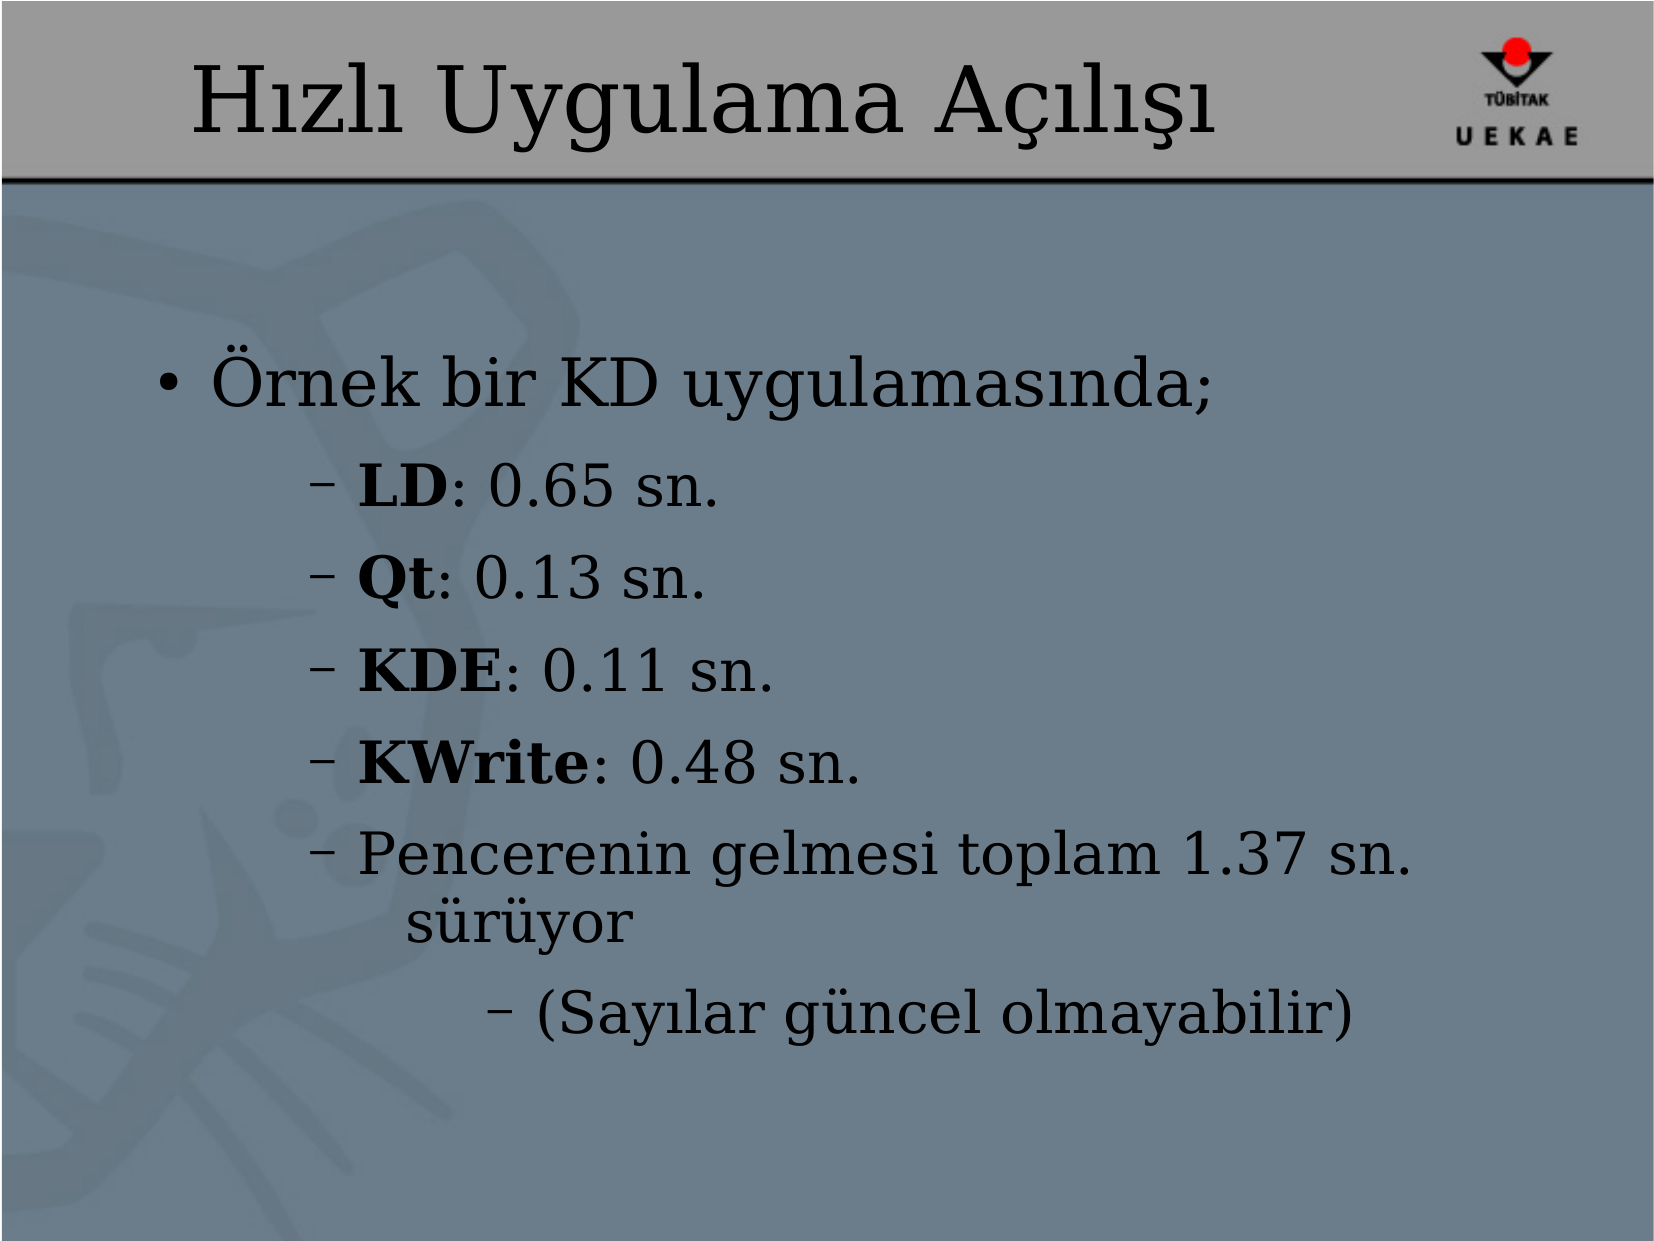

# Hızlı Uygulama Açılışı
Örnek bir KD uygulamasında;
LD: 0.65 sn.
Qt: 0.13 sn.
KDE: 0.11 sn.
KWrite: 0.48 sn.
Pencerenin gelmesi toplam 1.37 sn. sürüyor
(Sayılar güncel olmayabilir)